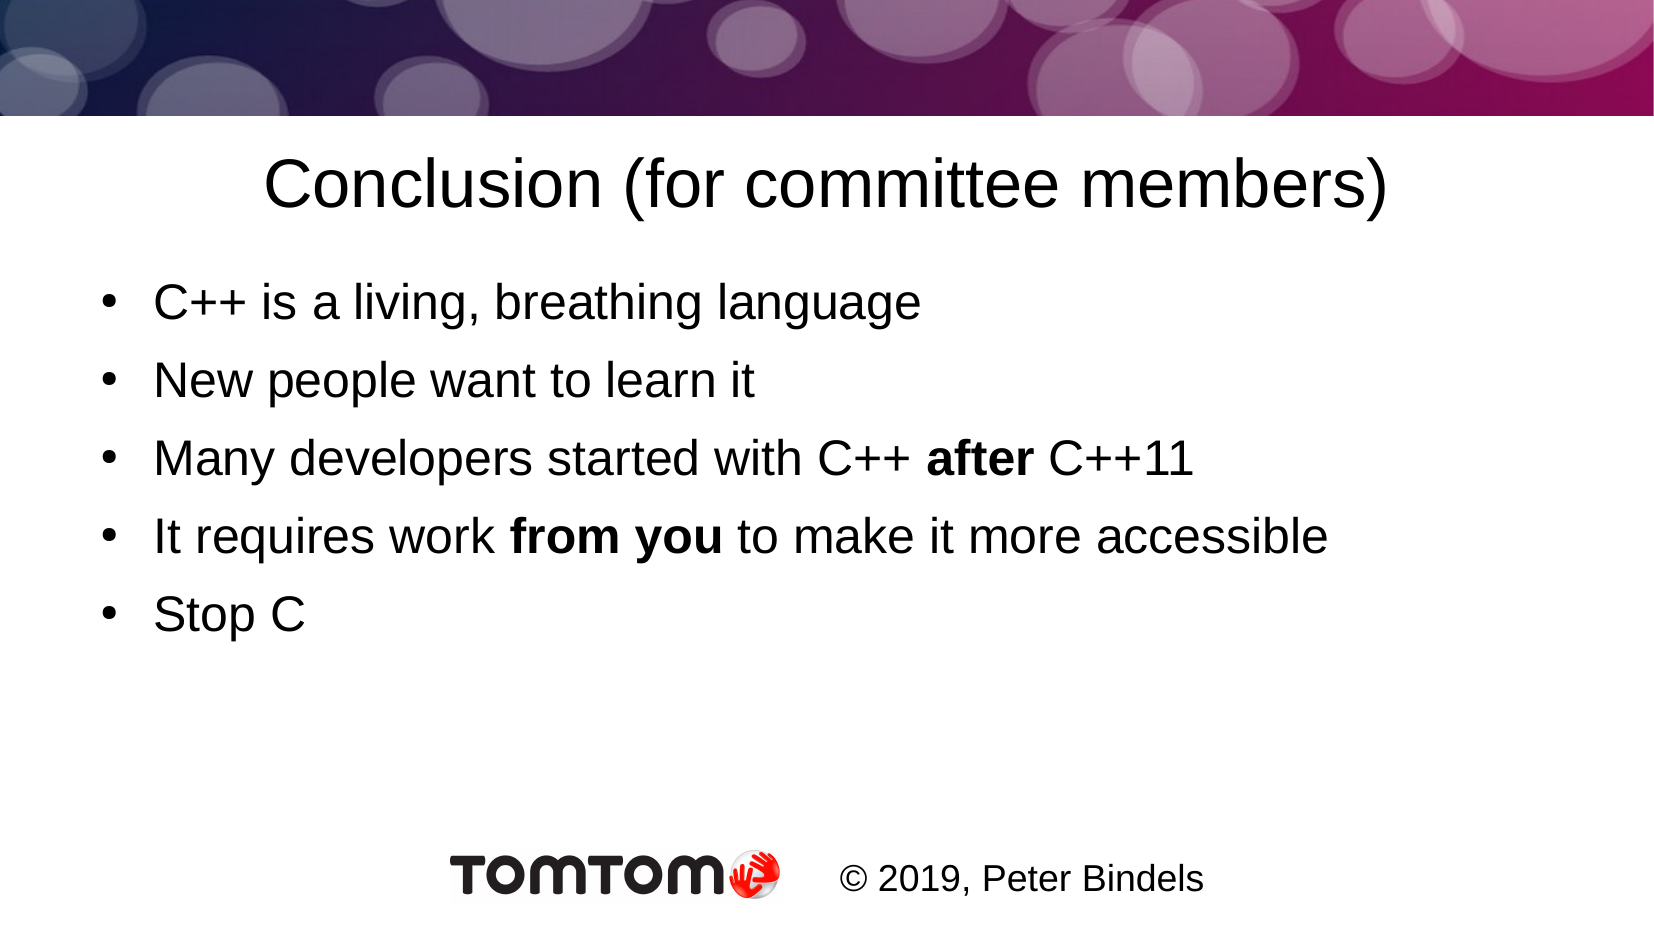

# Conclusion (for committee members)
C++ is a living, breathing language
New people want to learn it
Many developers started with C++ after C++11
It requires work from you to make it more accessible
Stop C